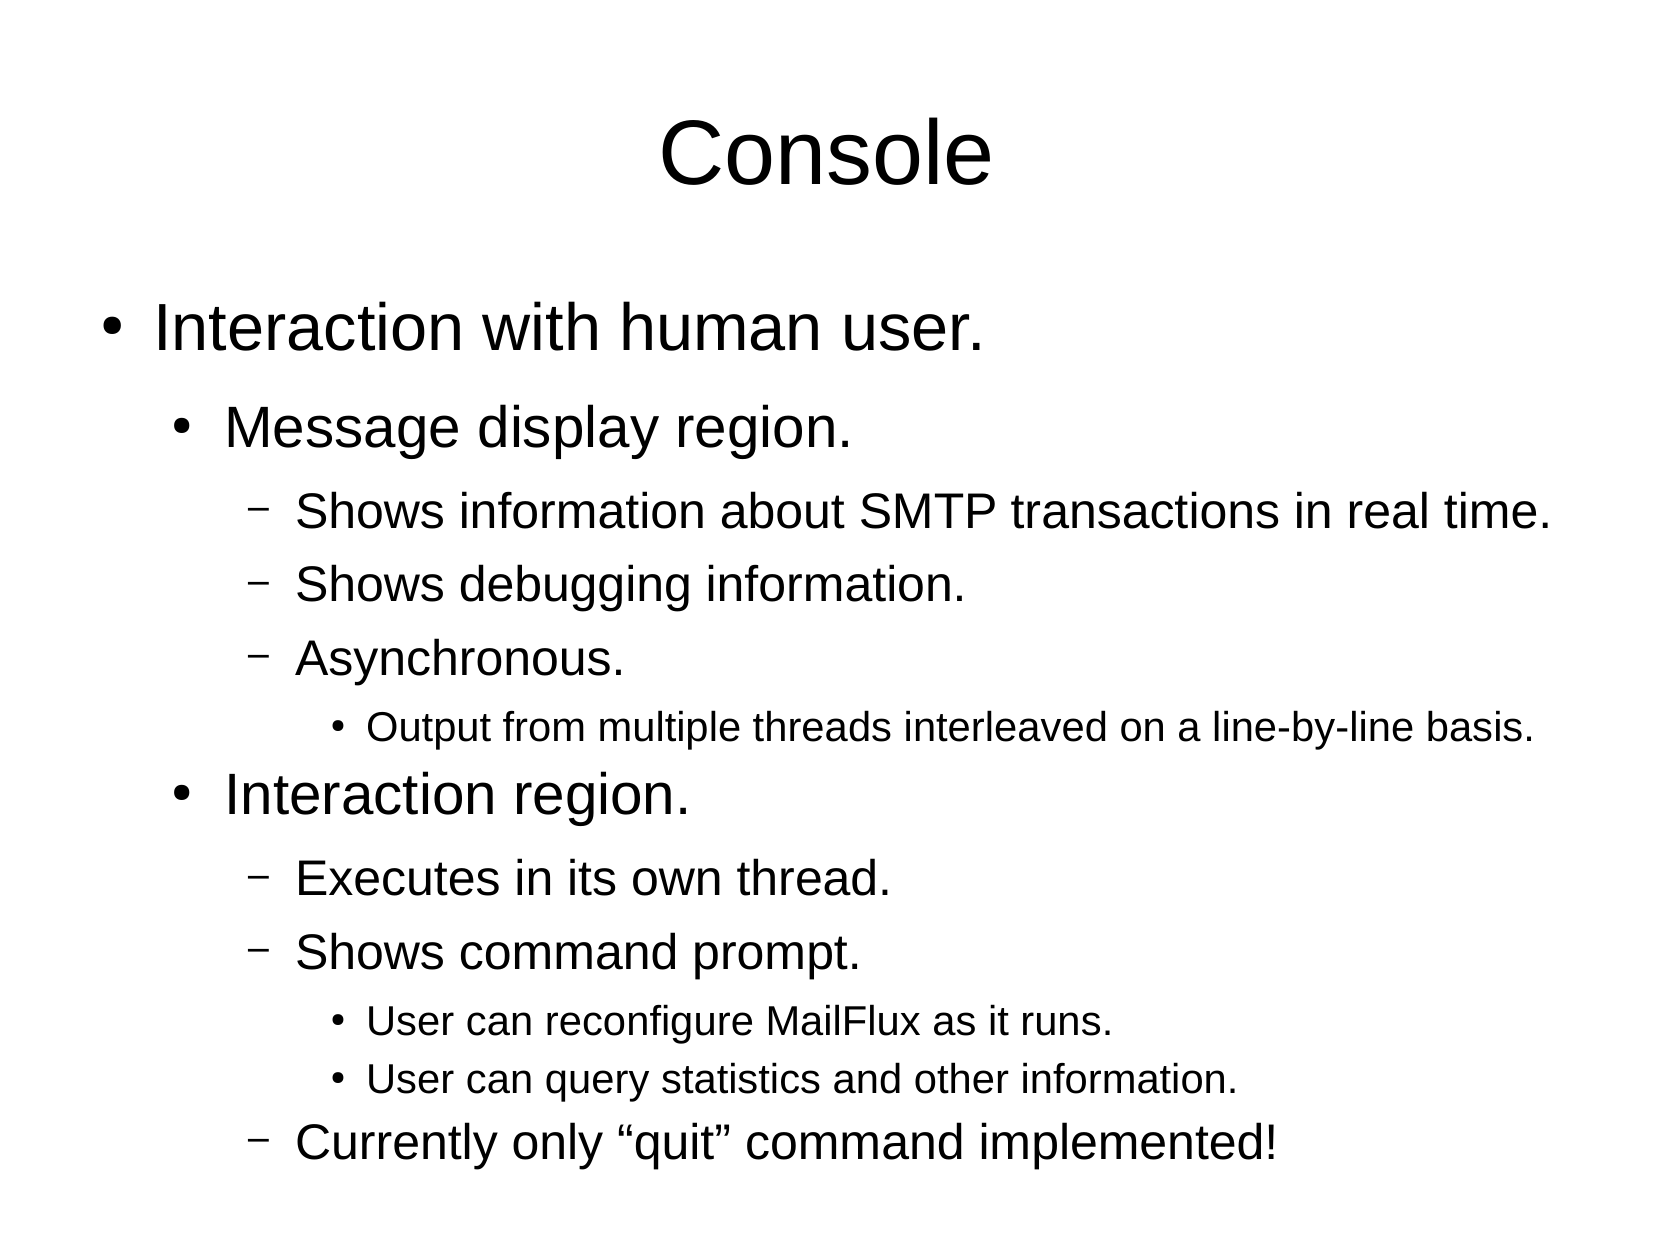

# Console
Interaction with human user.
Message display region.
Shows information about SMTP transactions in real time.
Shows debugging information.
Asynchronous.
Output from multiple threads interleaved on a line-by-line basis.
Interaction region.
Executes in its own thread.
Shows command prompt.
User can reconfigure MailFlux as it runs.
User can query statistics and other information.
Currently only “quit” command implemented!